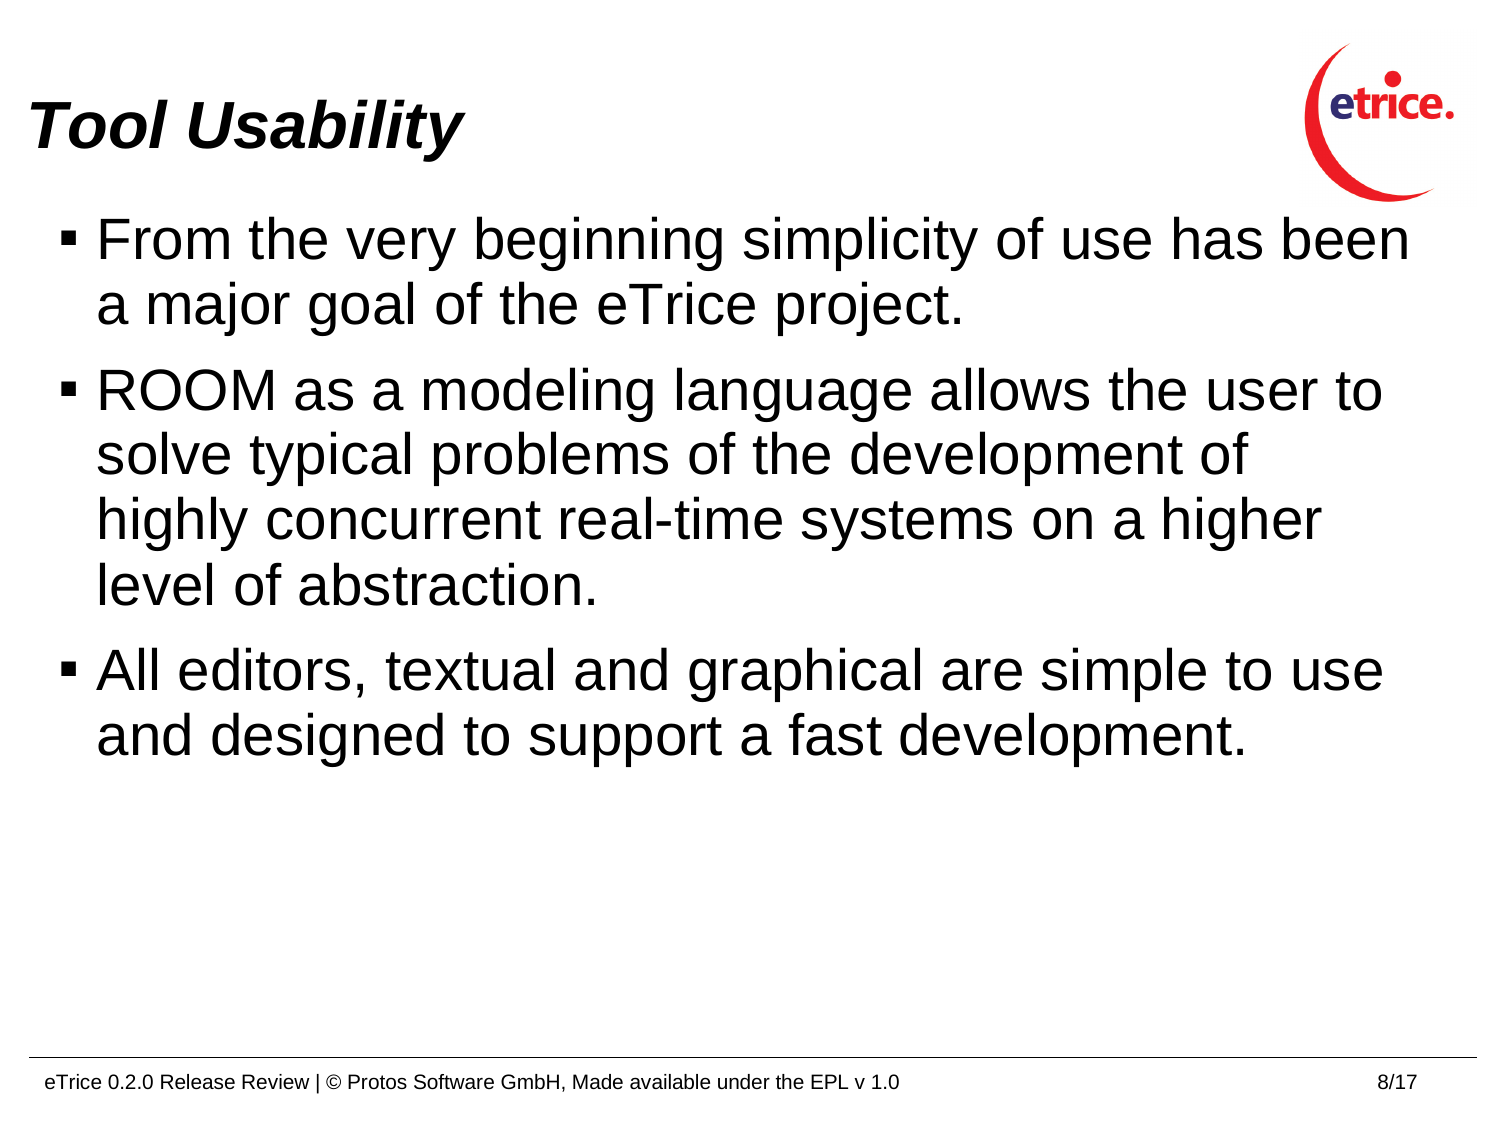

# Tool Usability
From the very beginning simplicity of use has been a major goal of the eTrice project.
ROOM as a modeling language allows the user to solve typical problems of the development of highly concurrent real-time systems on a higher level of abstraction.
All editors, textual and graphical are simple to use and designed to support a fast development.